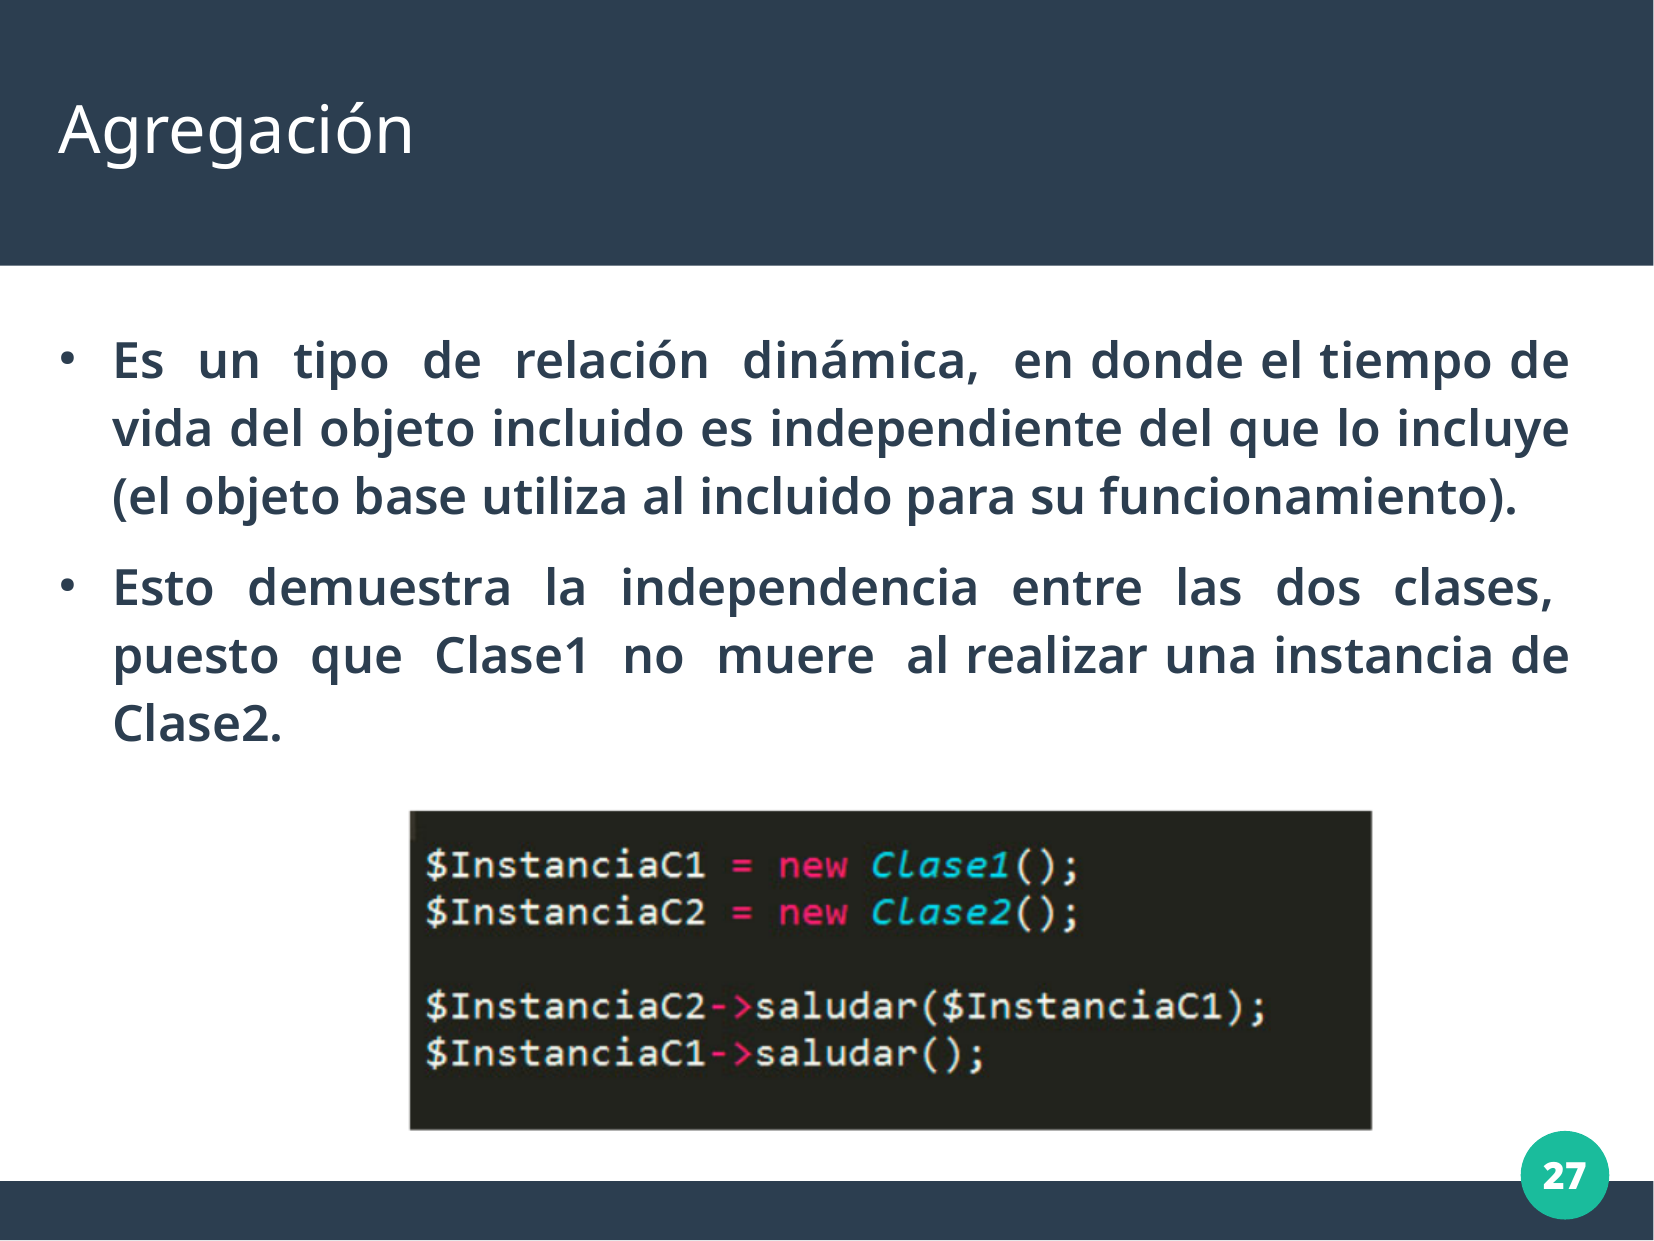

# Agregación
Es un tipo de relación dinámica, en donde el tiempo de vida del objeto incluido es independiente del que lo incluye (el objeto base utiliza al incluido para su funcionamiento).
Esto demuestra la independencia entre las dos clases, puesto que Clase1 no muere al realizar una instancia de Clase2.
27